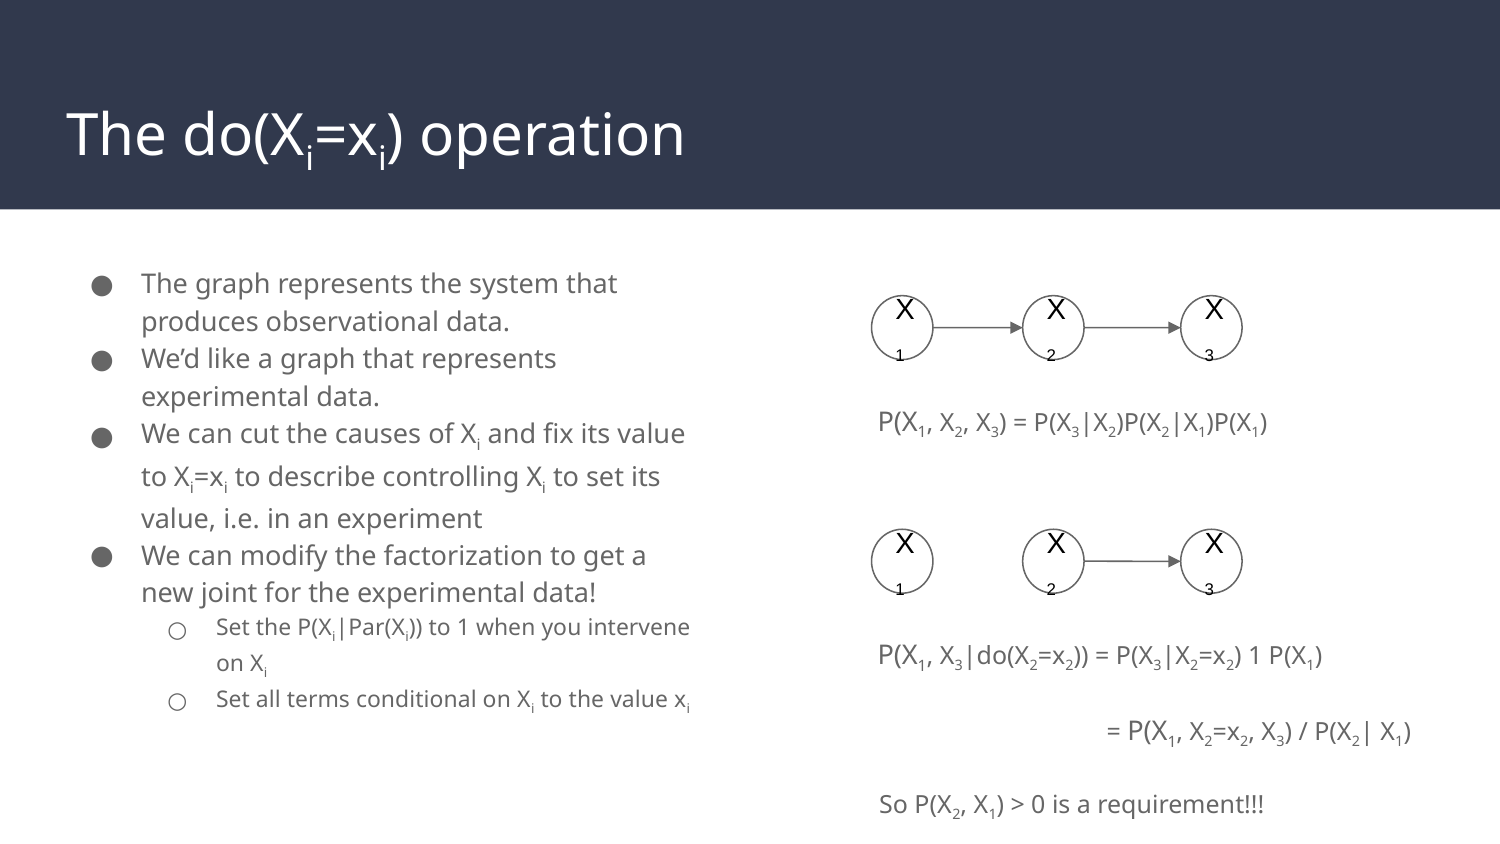

# The do(Xi=xi) operation
The graph represents the system that produces observational data.
We’d like a graph that represents experimental data.
We can cut the causes of Xi and fix its value to Xi=xi to describe controlling Xi to set its value, i.e. in an experiment
We can modify the factorization to get a new joint for the experimental data!
Set the P(Xi|Par(Xi)) to 1 when you intervene on Xi
Set all terms conditional on Xi to the value xi
 P(X1, X2, X3) = P(X3|X2)P(X2|X1)P(X1)
X1
X2
X3
 P(X1, X3|do(X2=x2)) = P(X3|X2=x2) 1 P(X1)
 = P(X1, X2=x2, X3) / P(X2| X1)
 So P(X2, X1) > 0 is a requirement!!!
X1
X2
X3